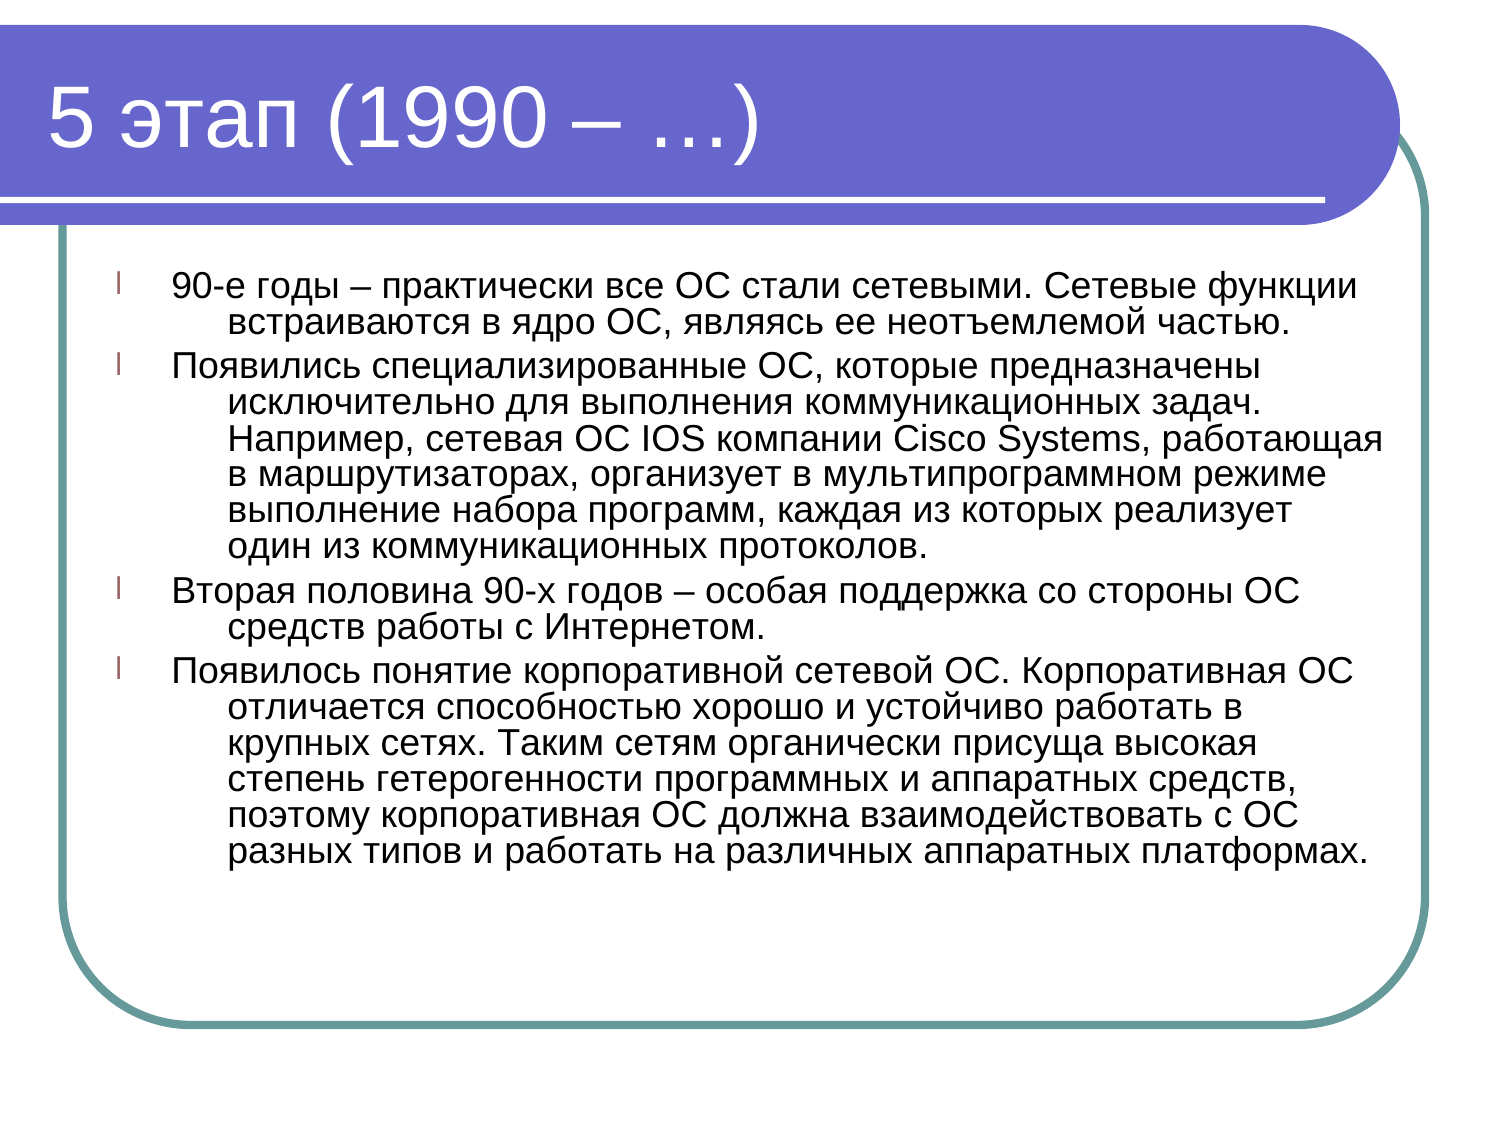

# 5 этап (1990 – …)
90-е годы – практически все ОС стали сетевыми. Сетевые функции встраиваются в ядро ОС, являясь ее неотъемлемой частью.
Появились специализированные ОС, которые предназначены исключительно для выполнения коммуникационных задач. Например, сетевая ОС IOS компании Cisco Systems, работающая в маршрутизаторах, организует в мультипрограммном режиме выполнение набора программ, каждая из которых реализует один из коммуникационных протоколов.
Вторая половина 90-х годов – особая поддержка со стороны ОС средств работы с Интернетом.
Появилось понятие корпоративной сетевой ОС. Корпоративная ОС отличается способностью хорошо и устойчиво работать в крупных сетях. Таким сетям органически присуща высокая степень гетерогенности программных и аппаратных средств, поэтому корпоративная ОС должна взаимодействовать с ОС разных типов и работать на различных аппаратных платформах.